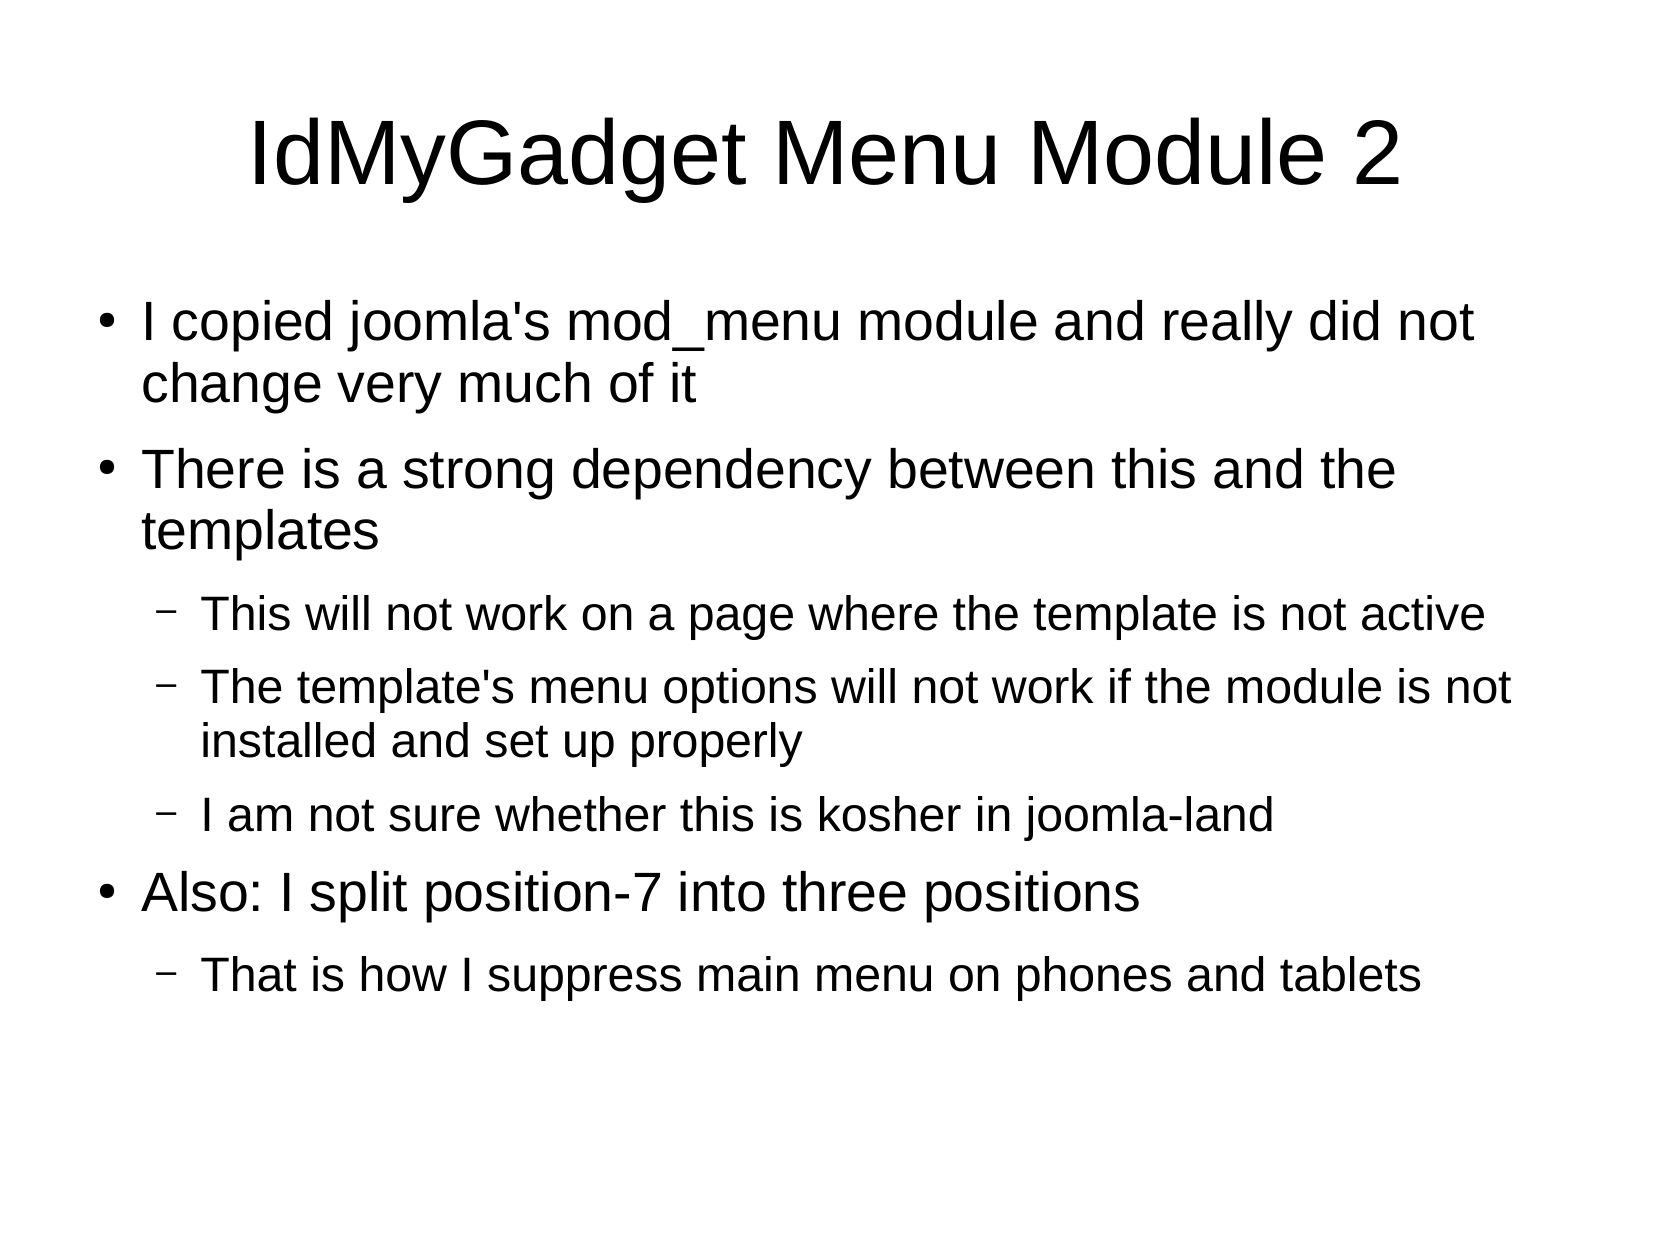

# IdMyGadget Menu Module 2
I copied joomla's mod_menu module and really did not change very much of it
There is a strong dependency between this and the templates
This will not work on a page where the template is not active
The template's menu options will not work if the module is not installed and set up properly
I am not sure whether this is kosher in joomla-land
Also: I split position-7 into three positions
That is how I suppress main menu on phones and tablets